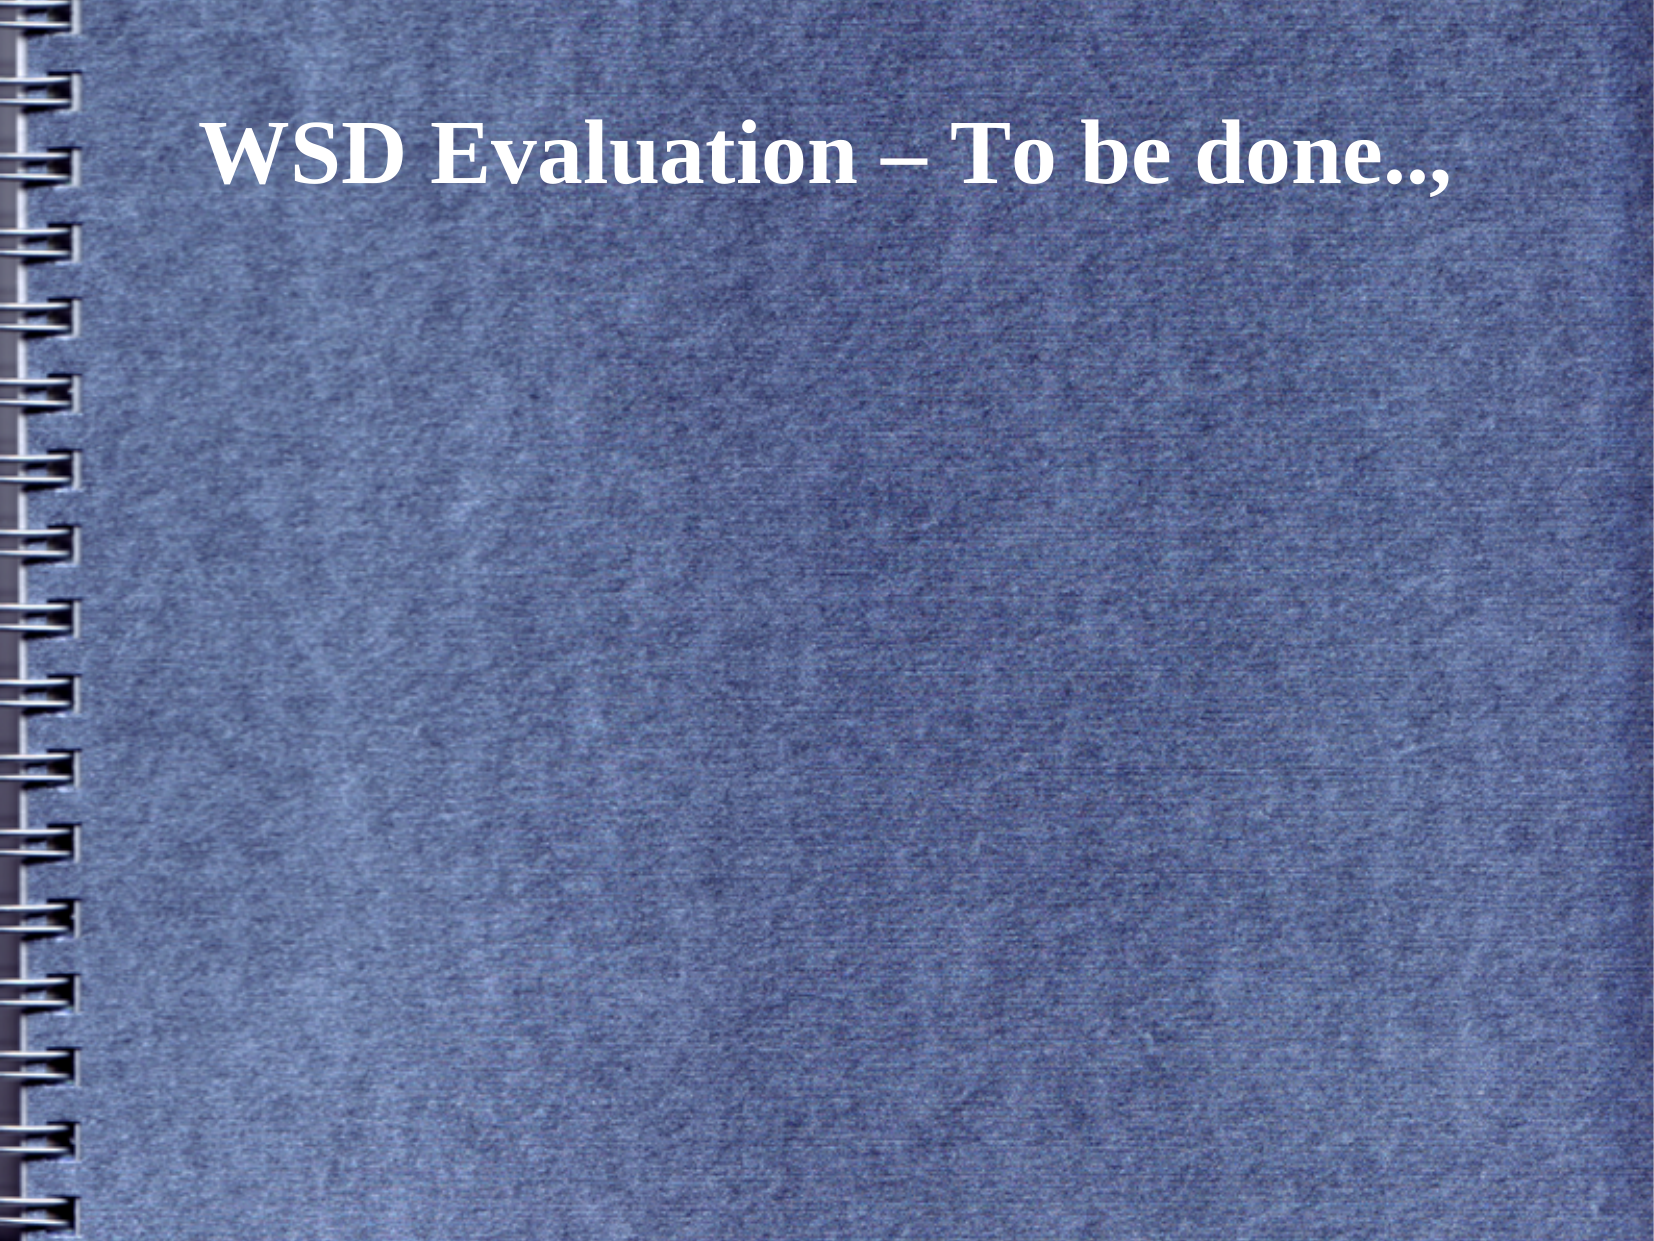

# WSD Evaluation – To be done..,